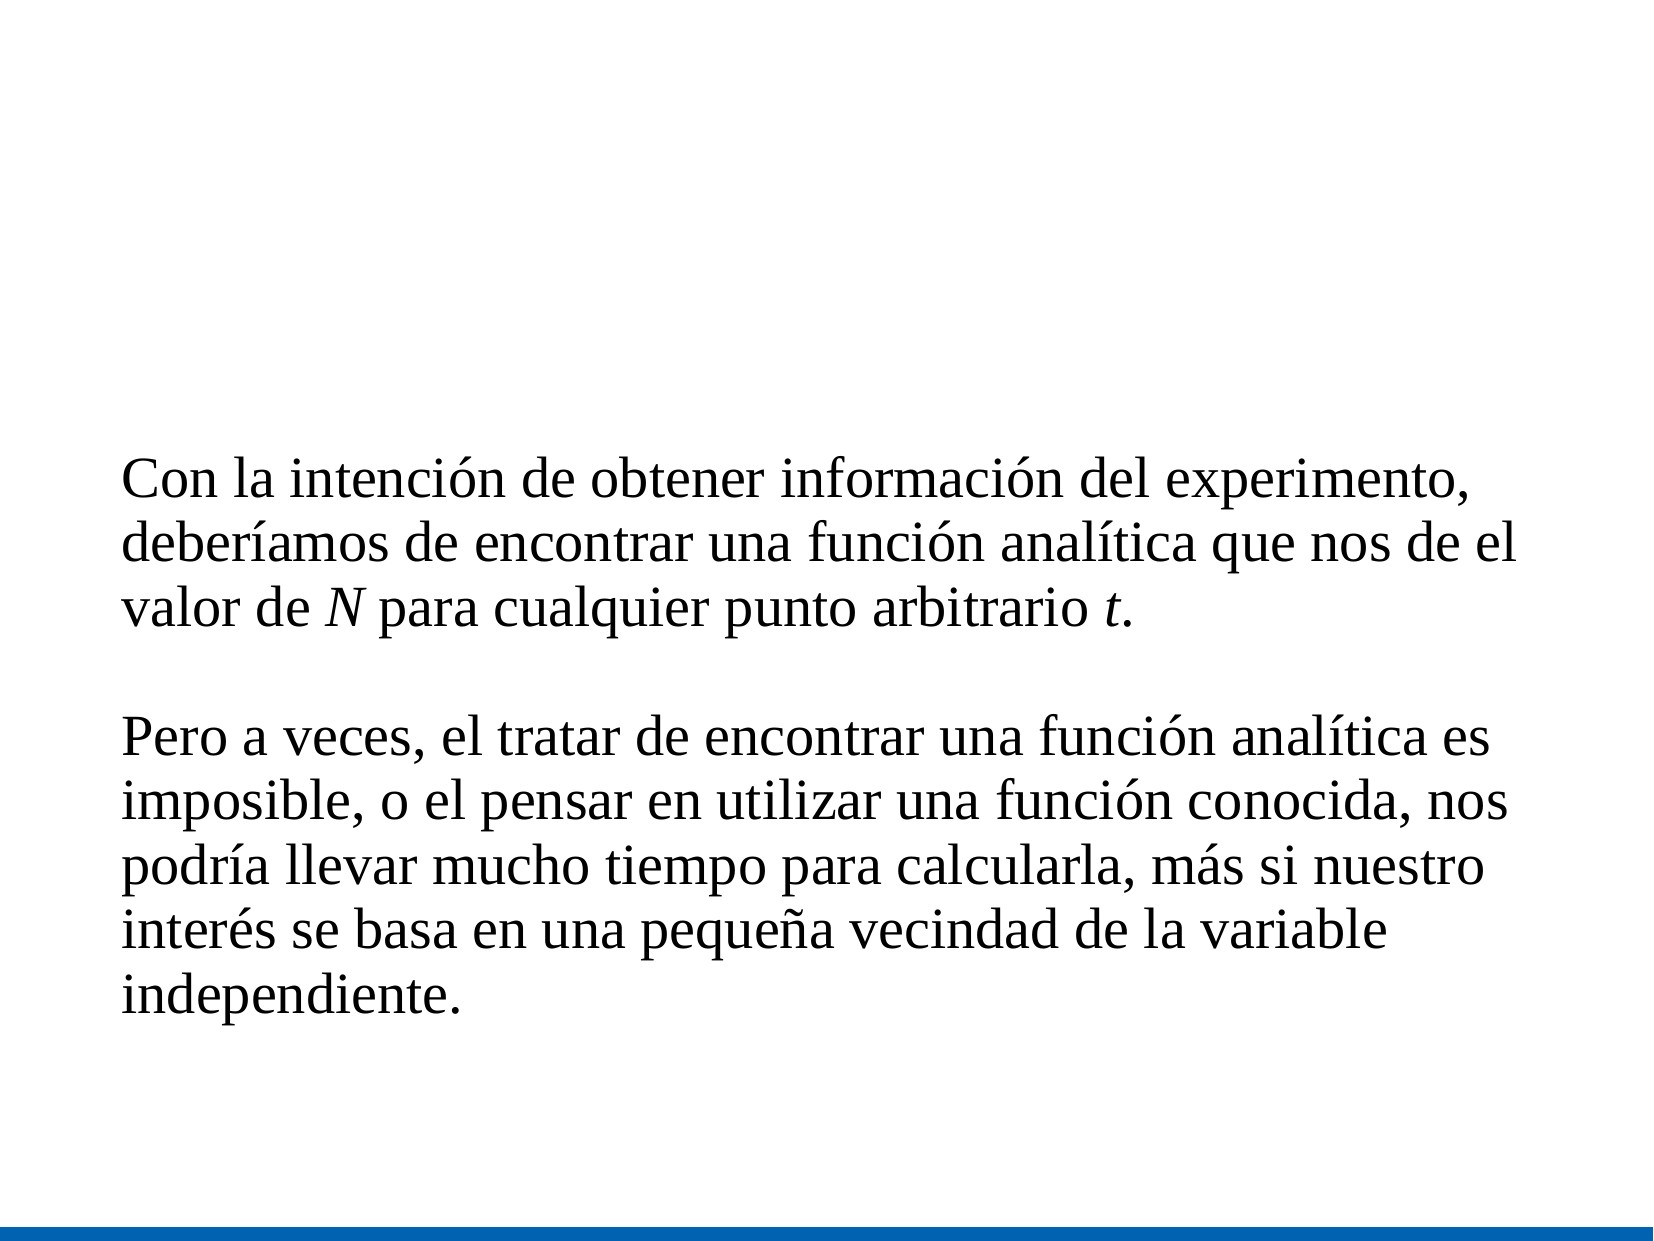

#
Con la intención de obtener información del experimento, deberíamos de encontrar una función analítica que nos de el valor de N para cualquier punto arbitrario t.
Pero a veces, el tratar de encontrar una función analítica es imposible, o el pensar en utilizar una función conocida, nos podría llevar mucho tiempo para calcularla, más si nuestro interés se basa en una pequeña vecindad de la variable independiente.